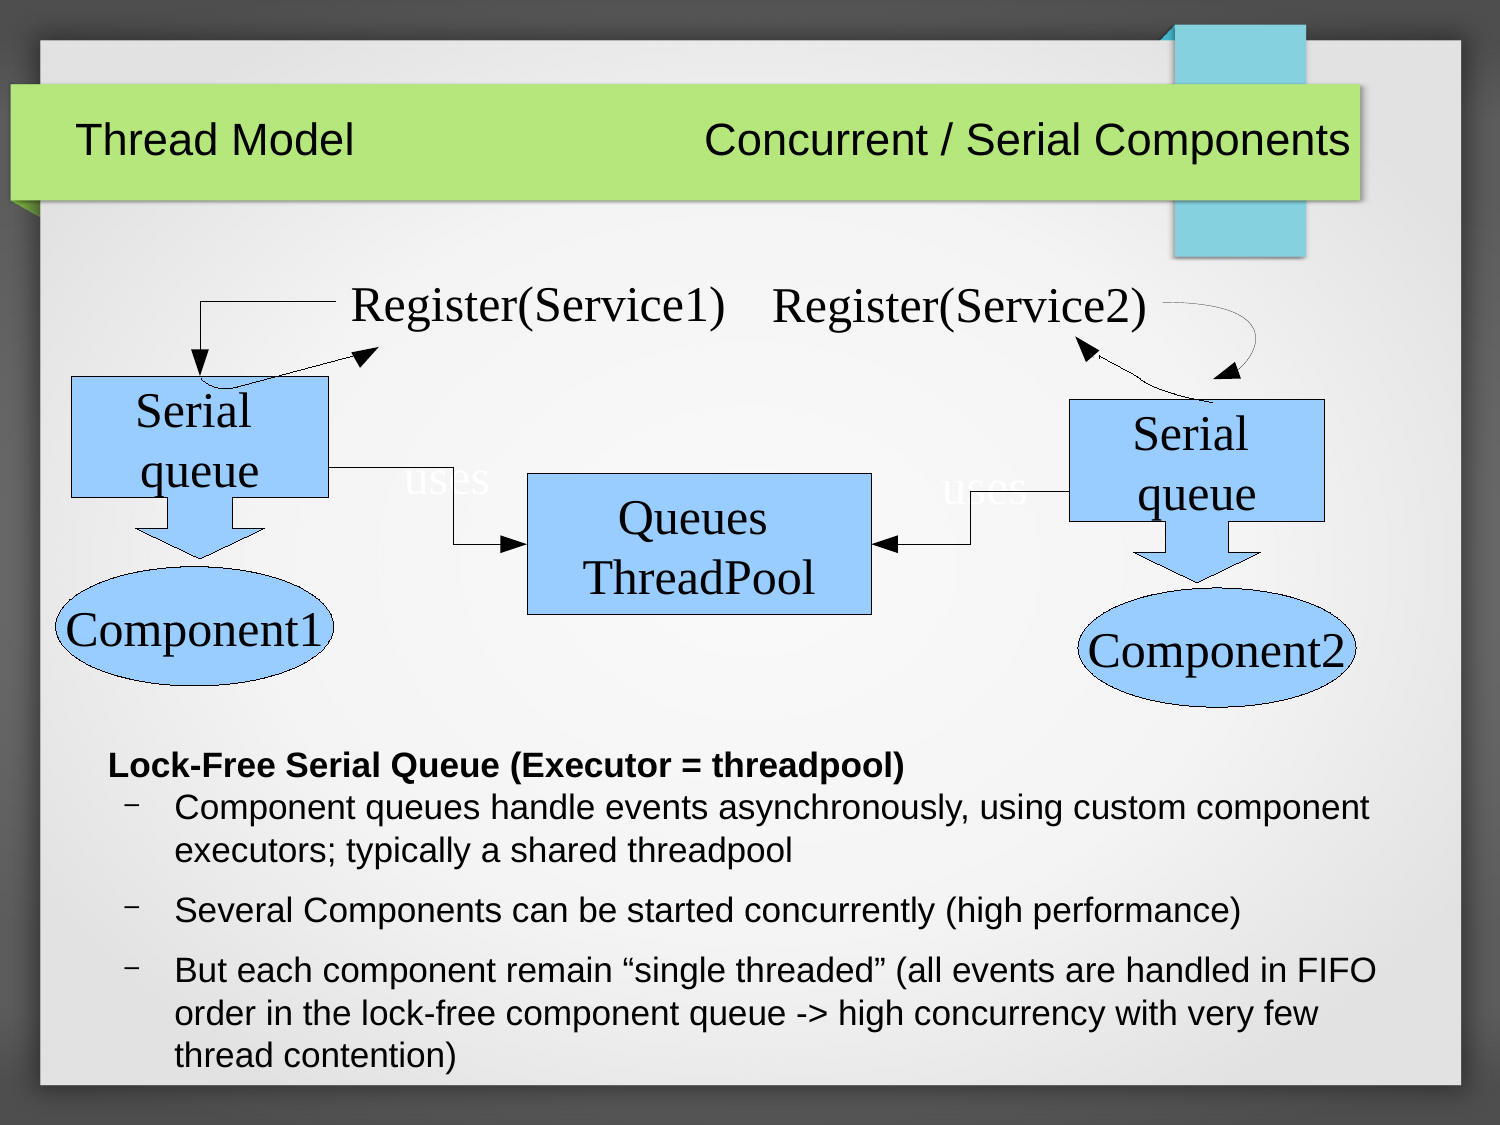

# Thread Model Concurrent / Serial Components
Register(Service1)
Register(Service2)
Serial
queue
Serial
queue
uses
uses
Queues
ThreadPool
Component1
Component2
Lock-Free Serial Queue (Executor = threadpool)
Component queues handle events asynchronously, using custom component executors; typically a shared threadpool
Several Components can be started concurrently (high performance)
But each component remain “single threaded” (all events are handled in FIFO order in the lock-free component queue -> high concurrency with very few thread contention)